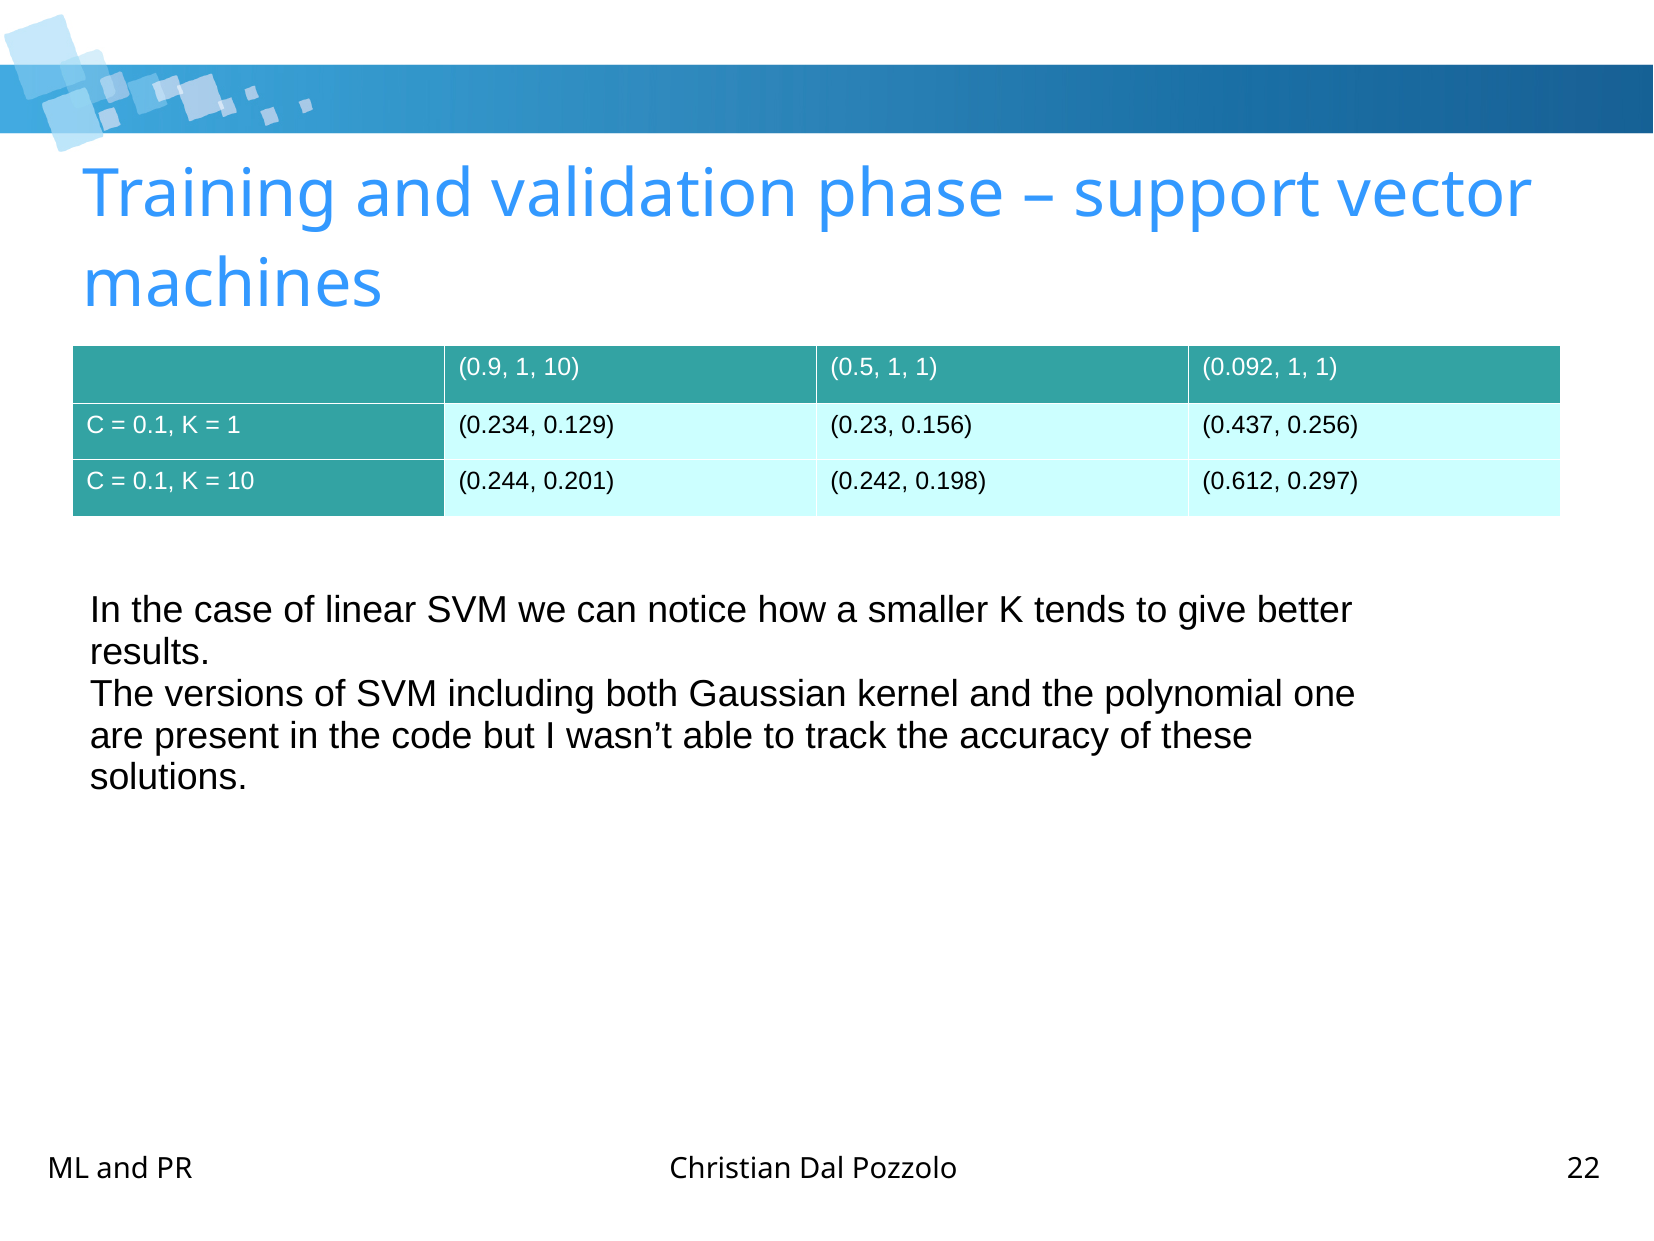

# Training and validation phase – support vector machines
| | (0.9, 1, 10) | (0.5, 1, 1) | (0.092, 1, 1) |
| --- | --- | --- | --- |
| C = 0.1, K = 1 | (0.234, 0.129) | (0.23, 0.156) | (0.437, 0.256) |
| C = 0.1, K = 10 | (0.244, 0.201) | (0.242, 0.198) | (0.612, 0.297) |
In the case of linear SVM we can notice how a smaller K tends to give better results.
The versions of SVM including both Gaussian kernel and the polynomial one are present in the code but I wasn’t able to track the accuracy of these solutions.
ML and PR
Christian Dal Pozzolo
22